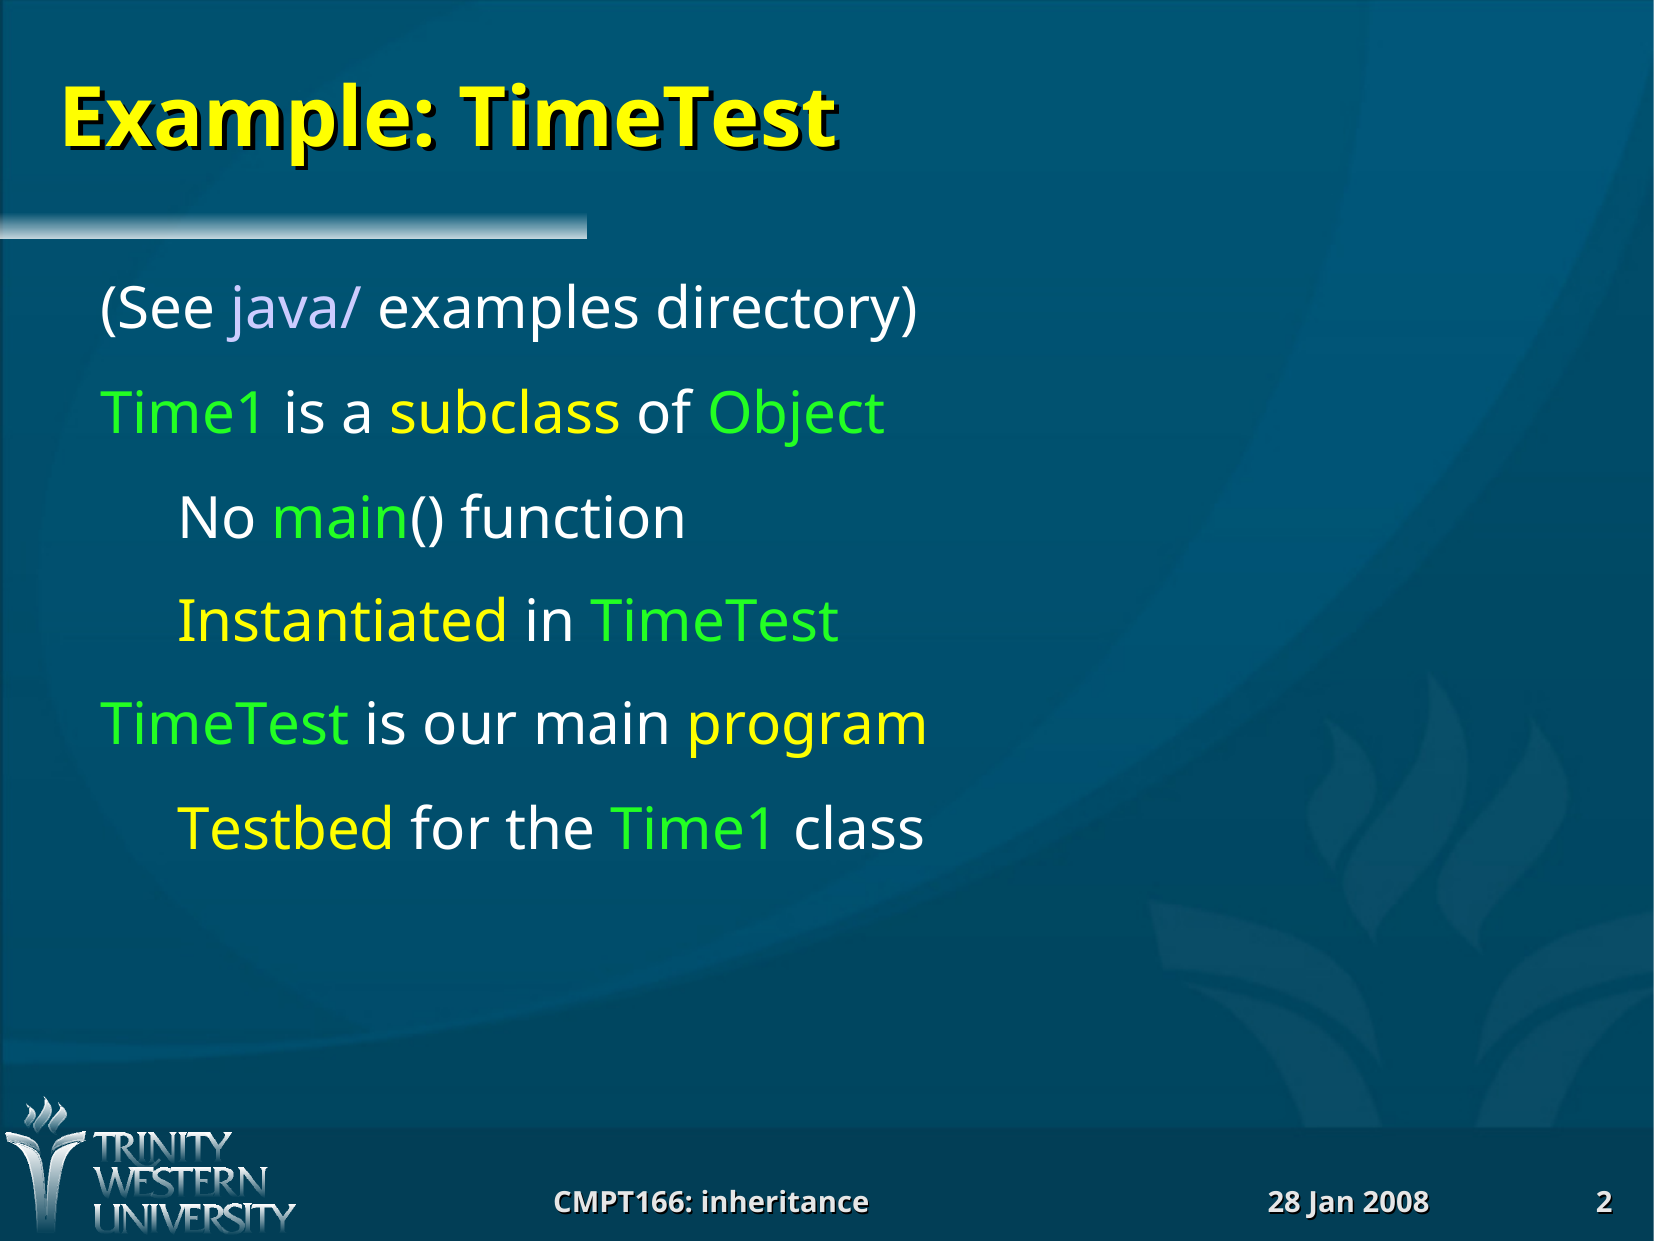

# Example: TimeTest
(See java/ examples directory)
Time1 is a subclass of Object
No main() function
Instantiated in TimeTest
TimeTest is our main program
Testbed for the Time1 class
CMPT166: inheritance
28 Jan 2008
2